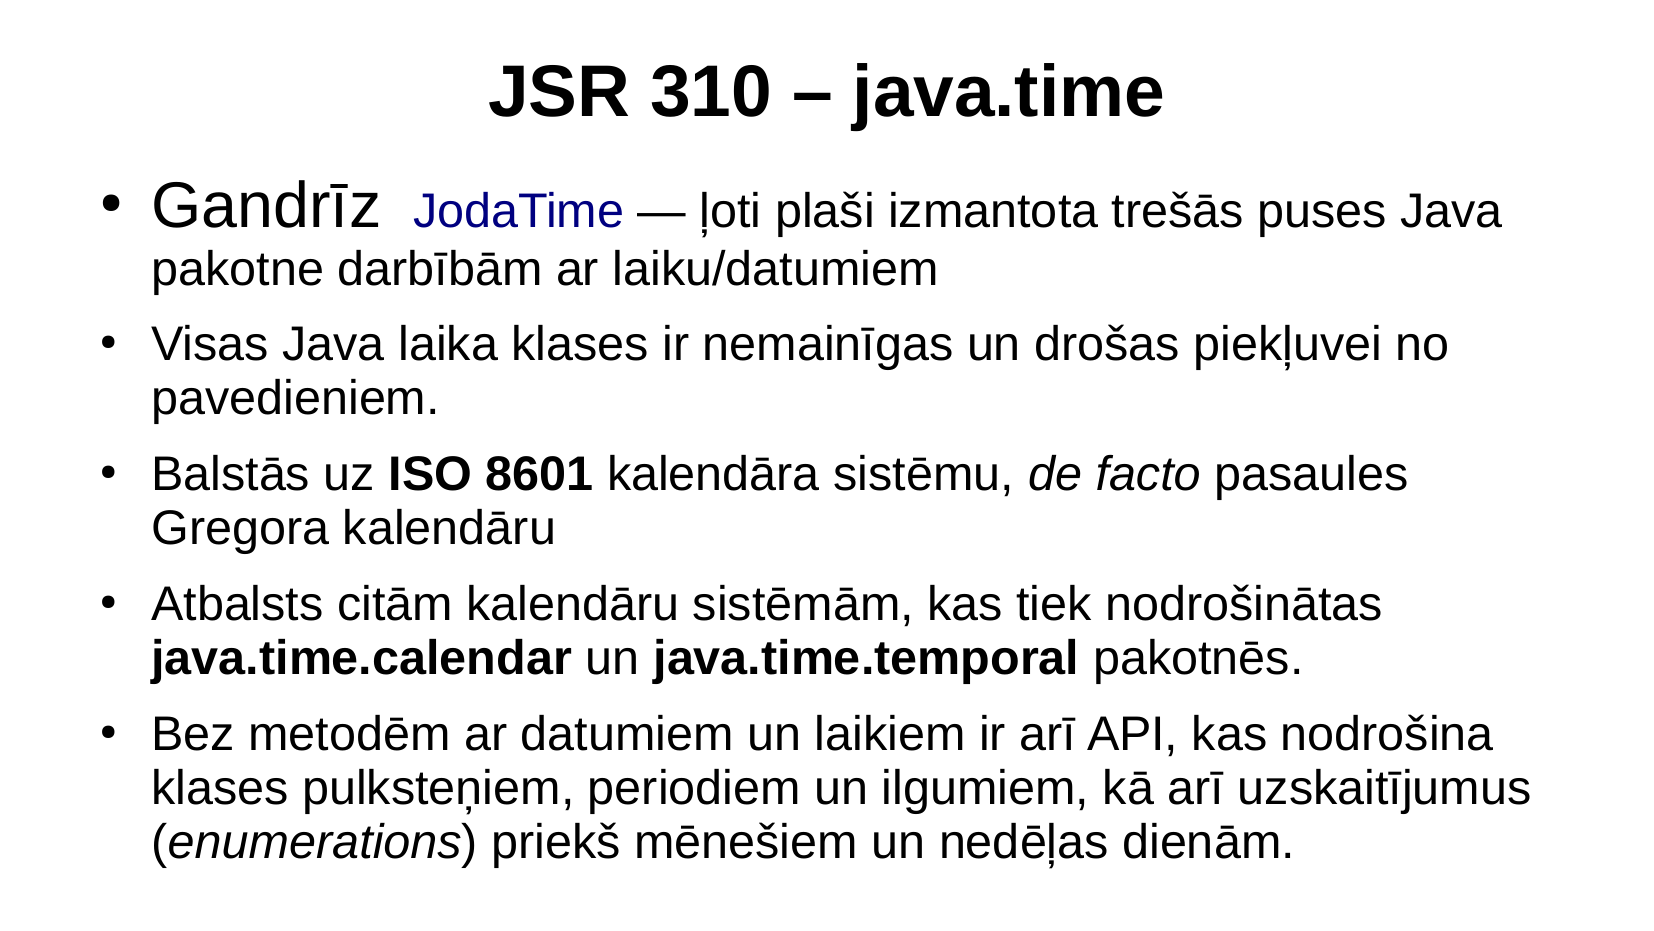

# JSR 310 – java.time
Gandrīz JodaTime — ļoti plaši izmantota trešās puses Java pakotne darbībām ar laiku/datumiem
Visas Java laika klases ir nemainīgas un drošas piekļuvei no pavedieniem.
Balstās uz ISO 8601 kalendāra sistēmu, de facto pasaules Gregora kalendāru
Atbalsts citām kalendāru sistēmām, kas tiek nodrošinātas java.time.calendar un java.time.temporal pakotnēs.
Bez metodēm ar datumiem un laikiem ir arī API, kas nodrošina klases pulksteņiem, periodiem un ilgumiem, kā arī uzskaitījumus (enumerations) priekš mēnešiem un nedēļas dienām.